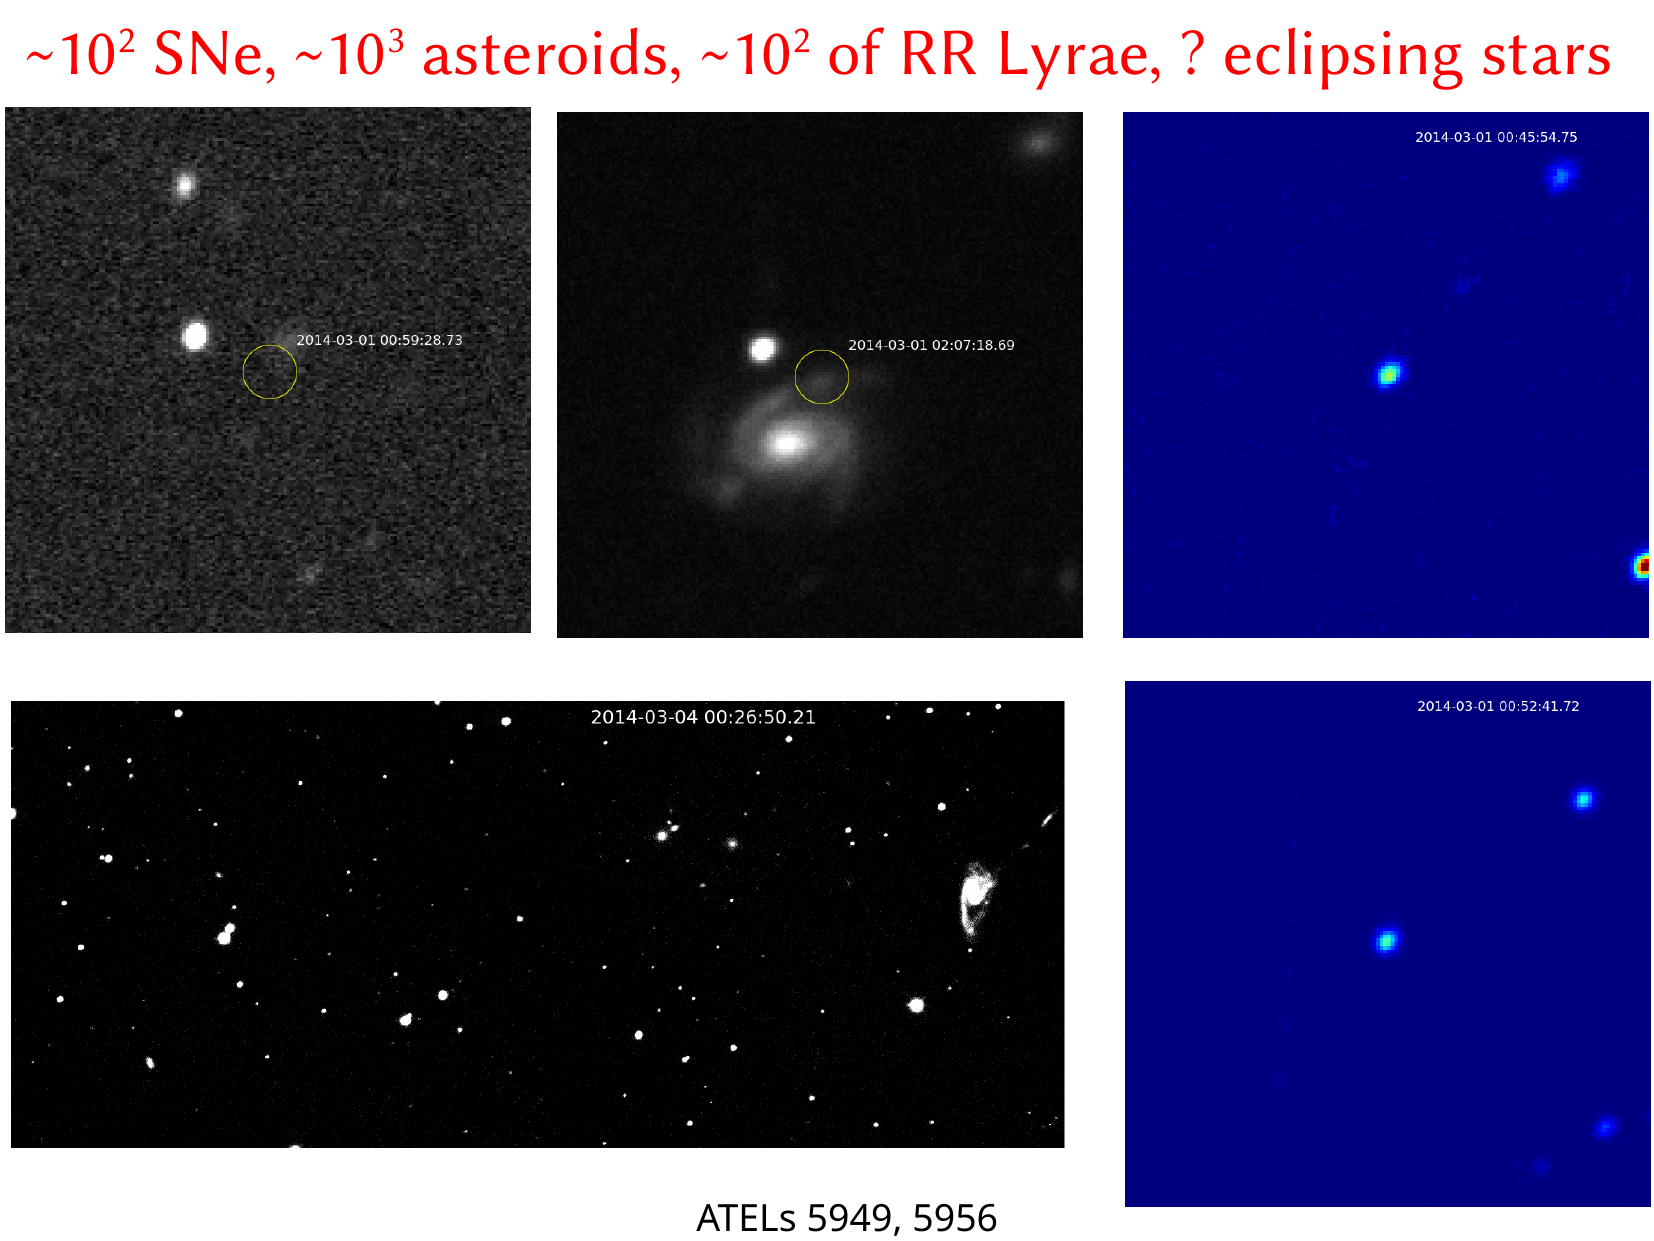

~102 SNe, ~103 asteroids, ~102 of RR Lyrae, ? eclipsing stars
ATELs 5949, 5956